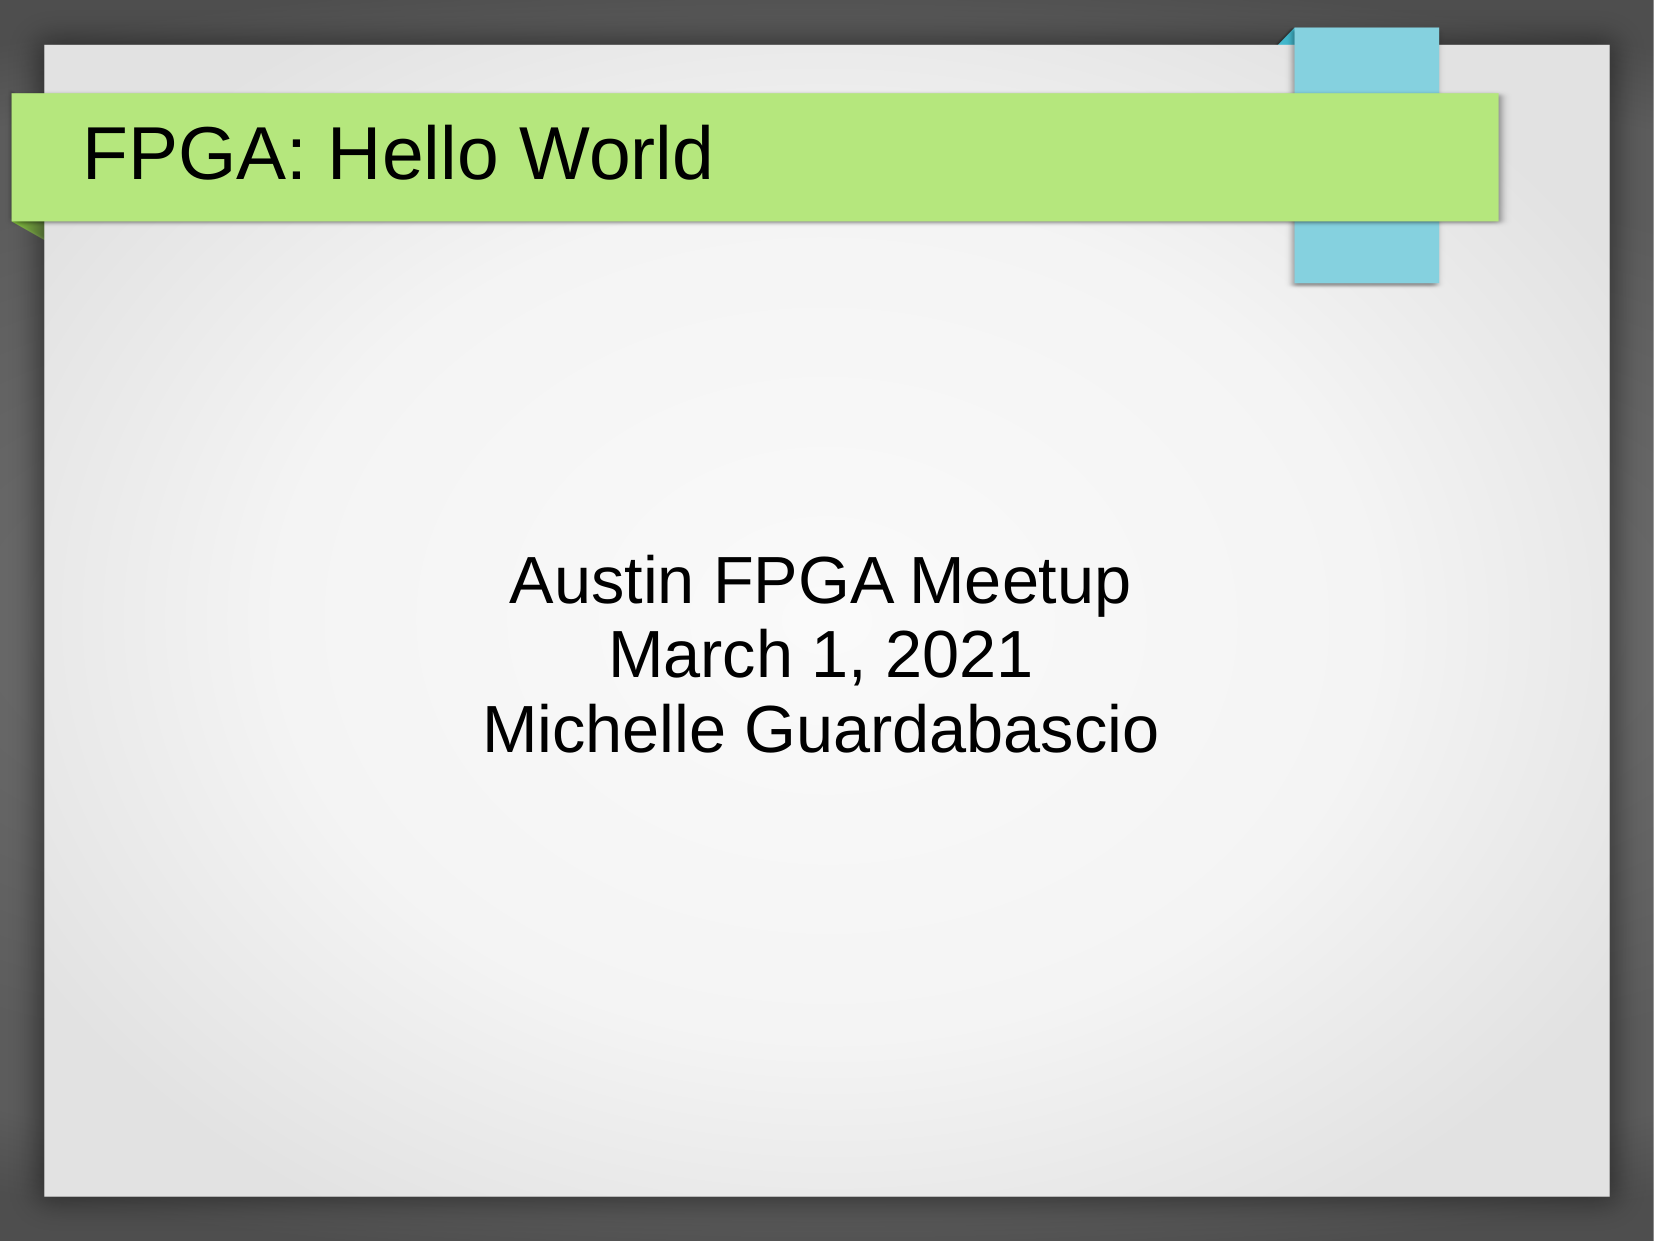

# FPGA: Hello World
Austin FPGA Meetup
March 1, 2021
Michelle Guardabascio